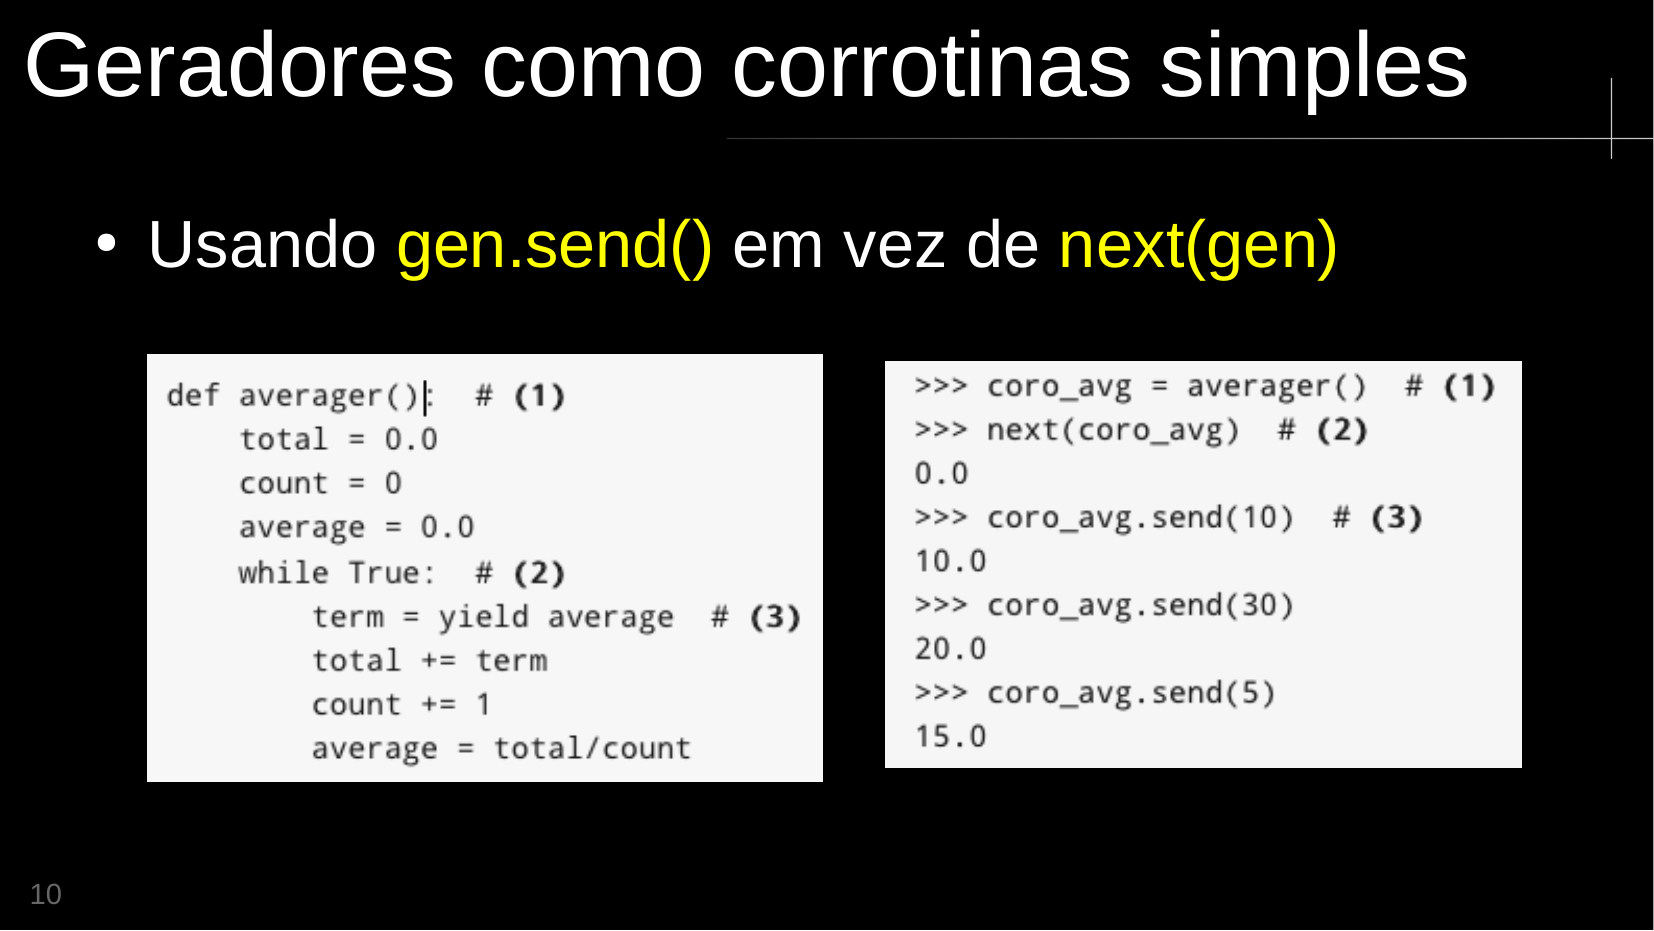

# Geradores como corrotinas simples
Usando gen.send() em vez de next(gen)
10